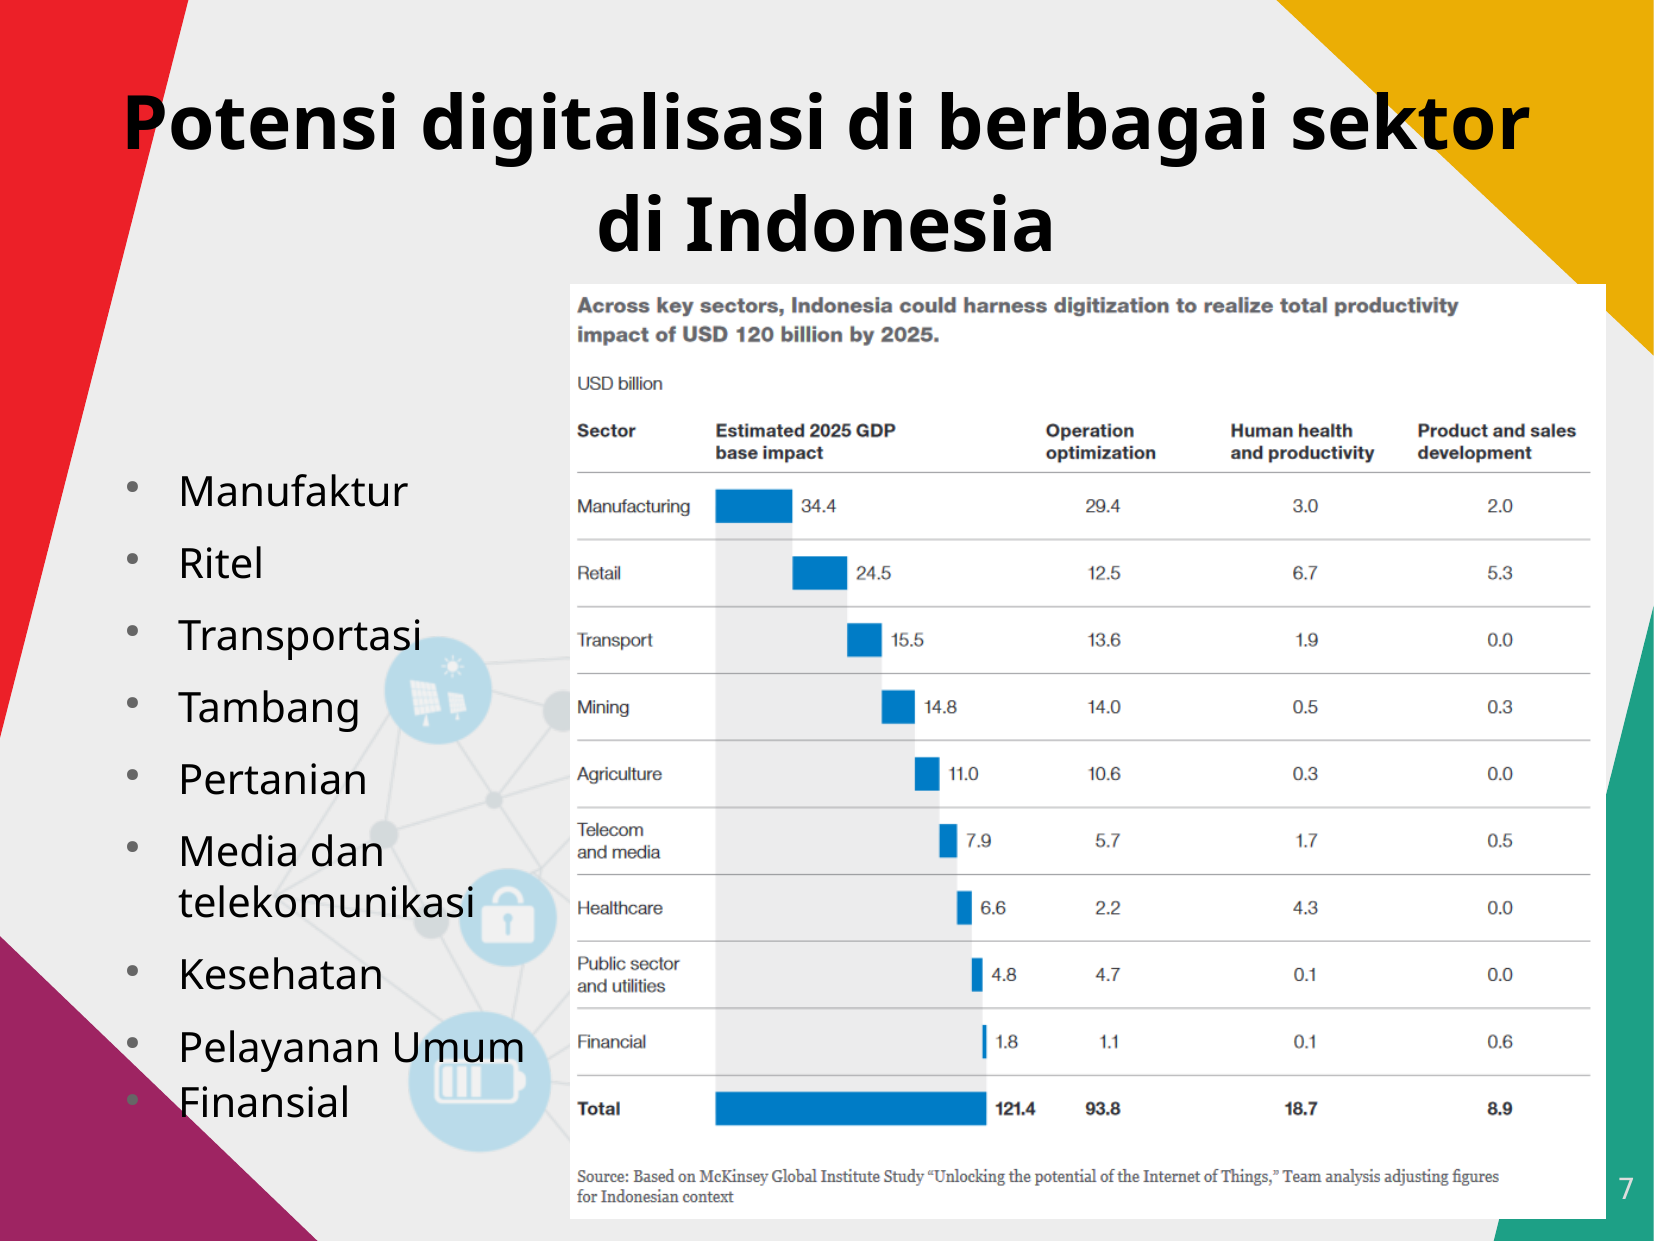

# Potensi digitalisasi di berbagai sektor di Indonesia
Manufaktur
Ritel
Transportasi
Tambang
Pertanian
Media dan telekomunikasi
Kesehatan
Pelayanan Umum
Finansial
7